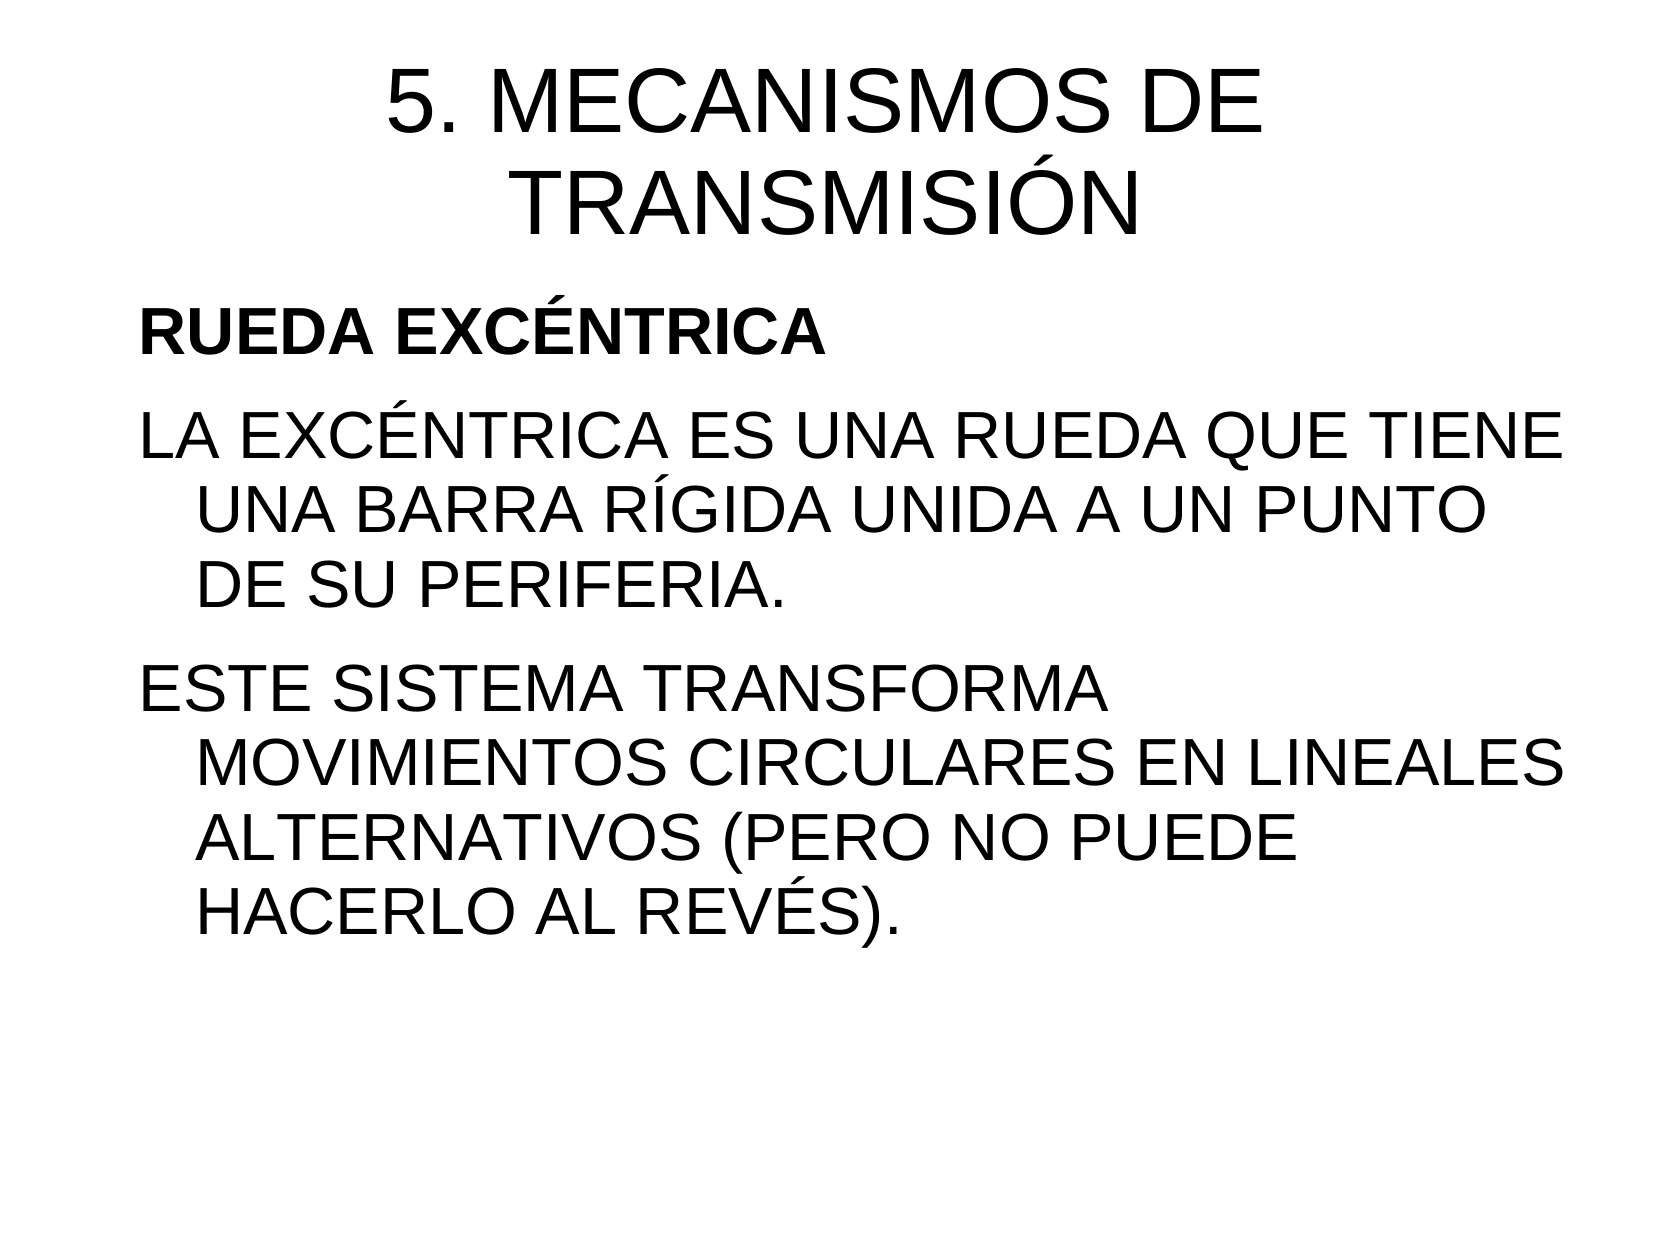

# 5. MECANISMOS DE TRANSMISIÓN
RUEDA EXCÉNTRICA
LA EXCÉNTRICA ES UNA RUEDA QUE TIENE UNA BARRA RÍGIDA UNIDA A UN PUNTO DE SU PERIFERIA.
ESTE SISTEMA TRANSFORMA MOVIMIENTOS CIRCULARES EN LINEALES ALTERNATIVOS (PERO NO PUEDE HACERLO AL REVÉS).